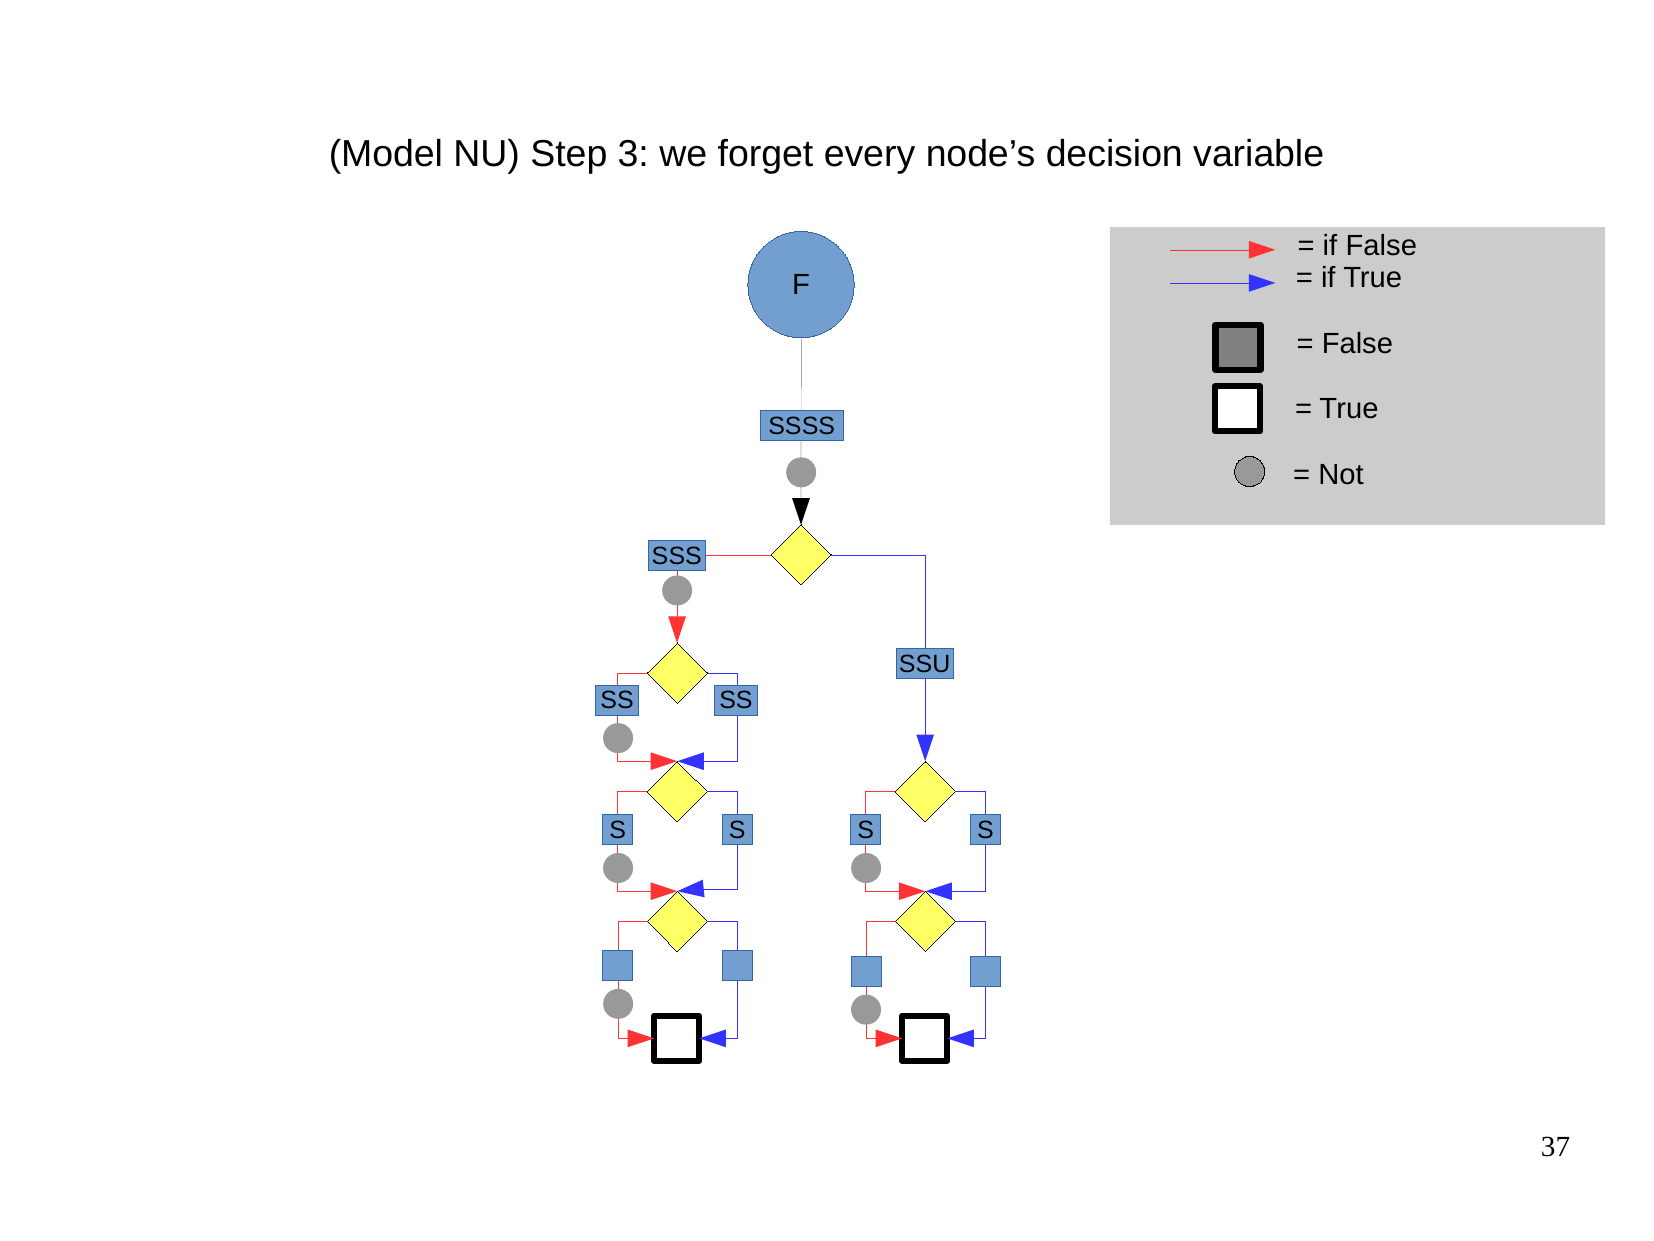

# (Model NU) Step 3: we forget every node’s decision variable
= if False
= if True
= False
= True
= Not
F
SSSS
SSS
SSU
SS
SS
S
S
S
S
37